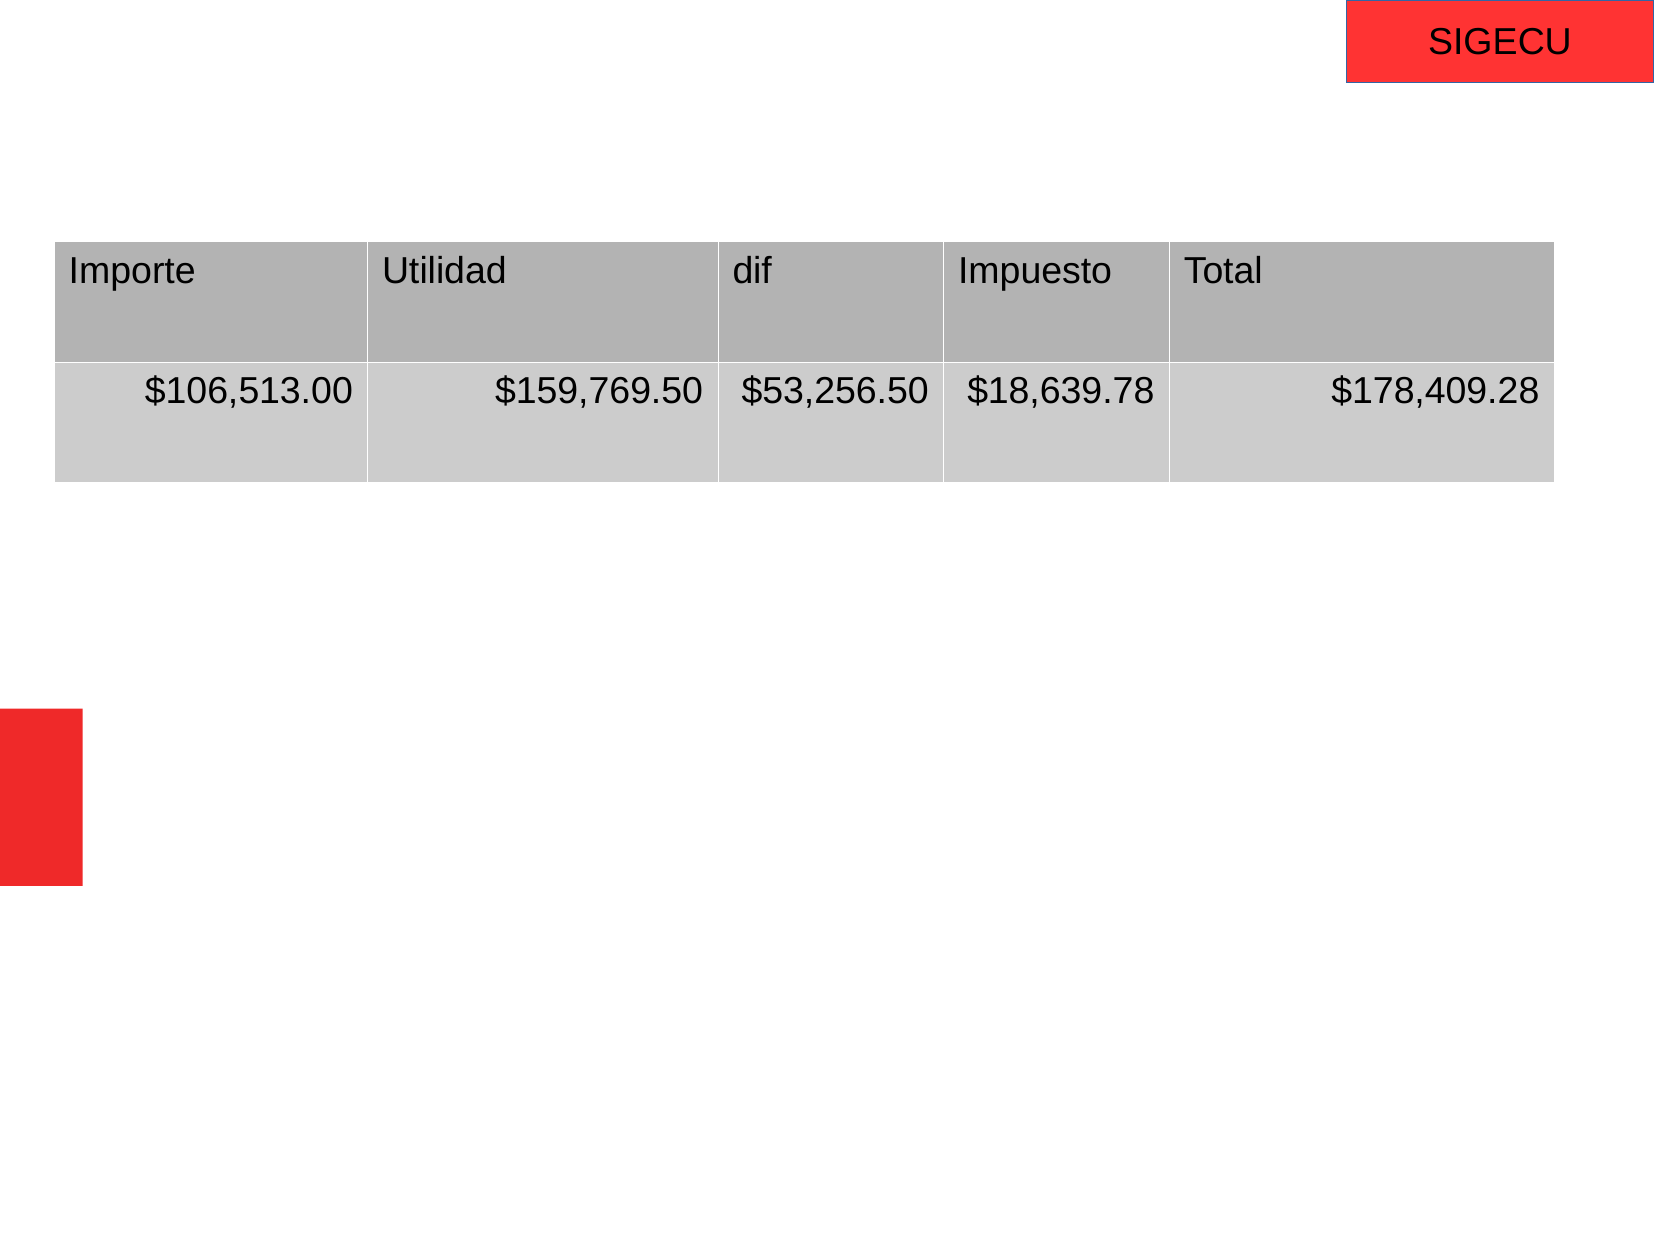

SIGECU
| Importe | Utilidad | dif | Impuesto | Total |
| --- | --- | --- | --- | --- |
| $106,513.00 | $159,769.50 | $53,256.50 | $18,639.78 | $178,409.28 |